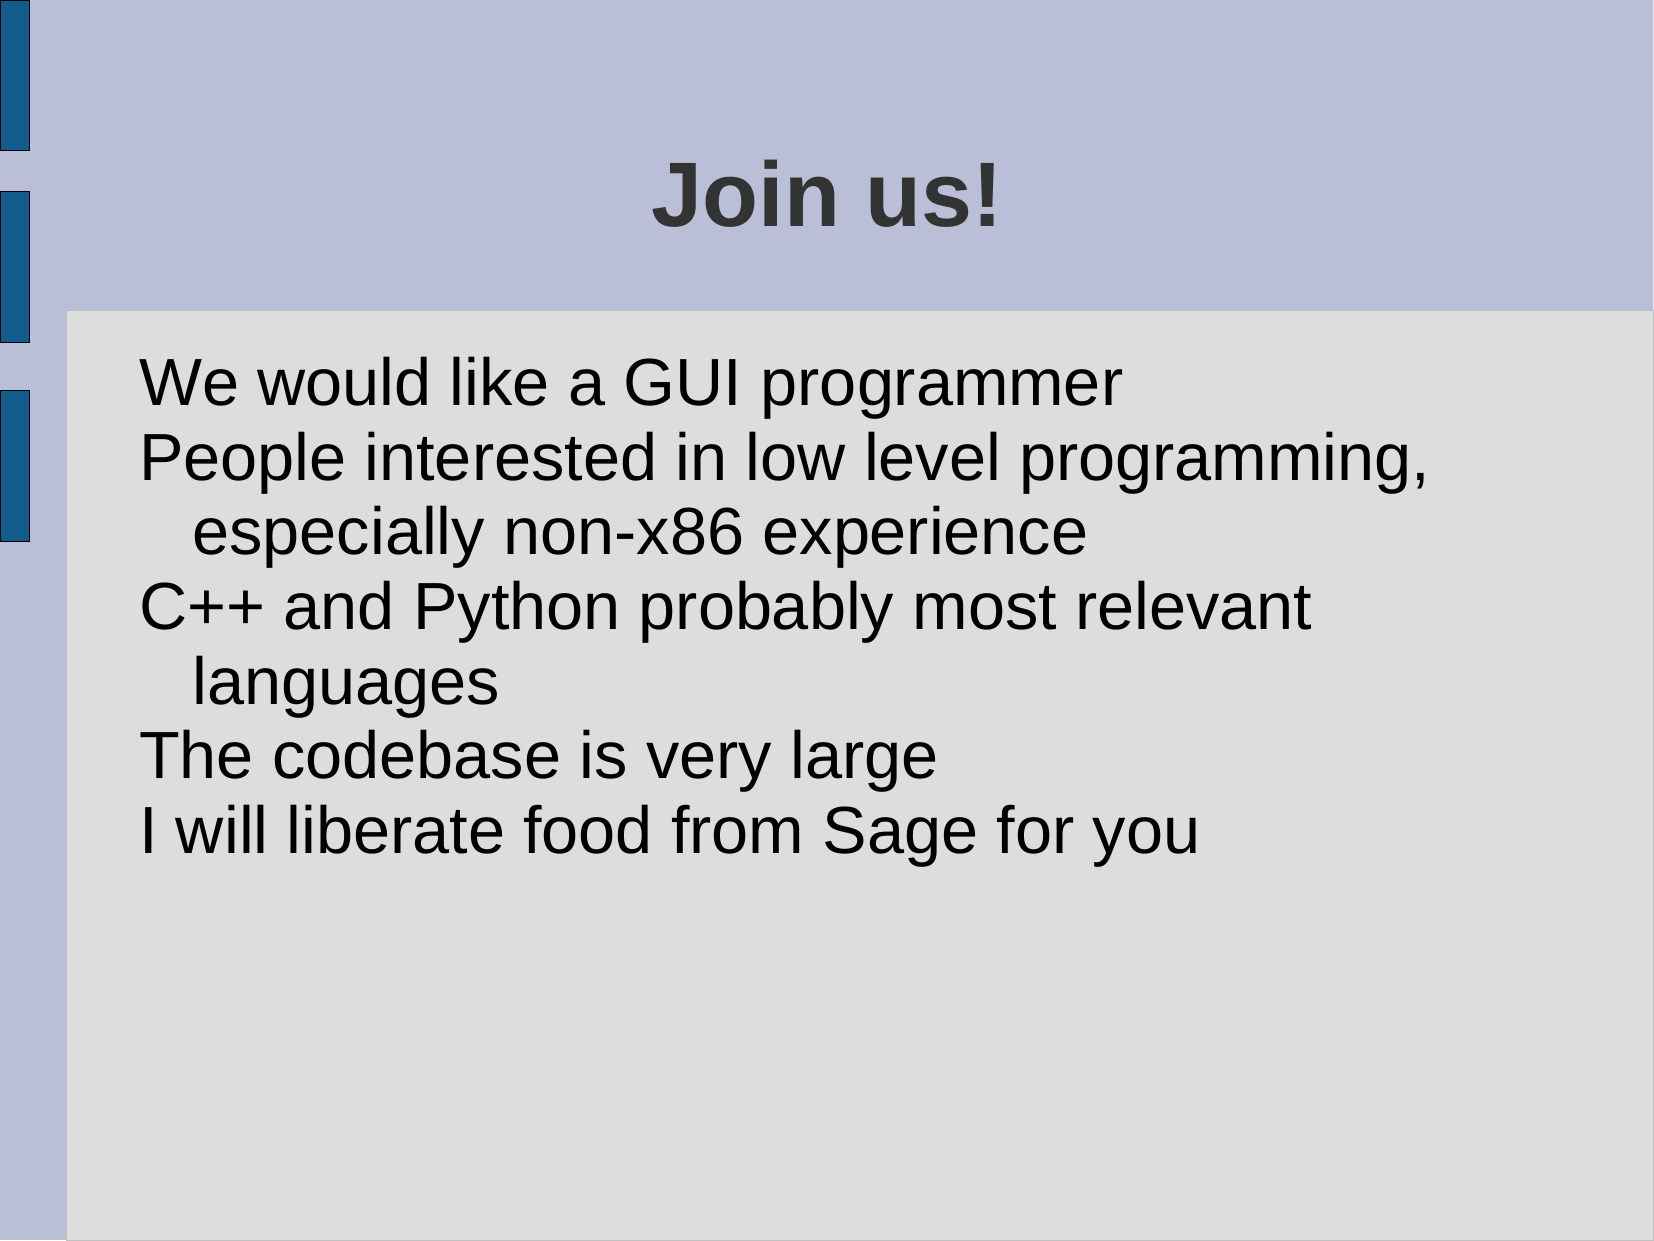

# Join us!
We would like a GUI programmer
People interested in low level programming, especially non-x86 experience
C++ and Python probably most relevant languages
The codebase is very large
I will liberate food from Sage for you